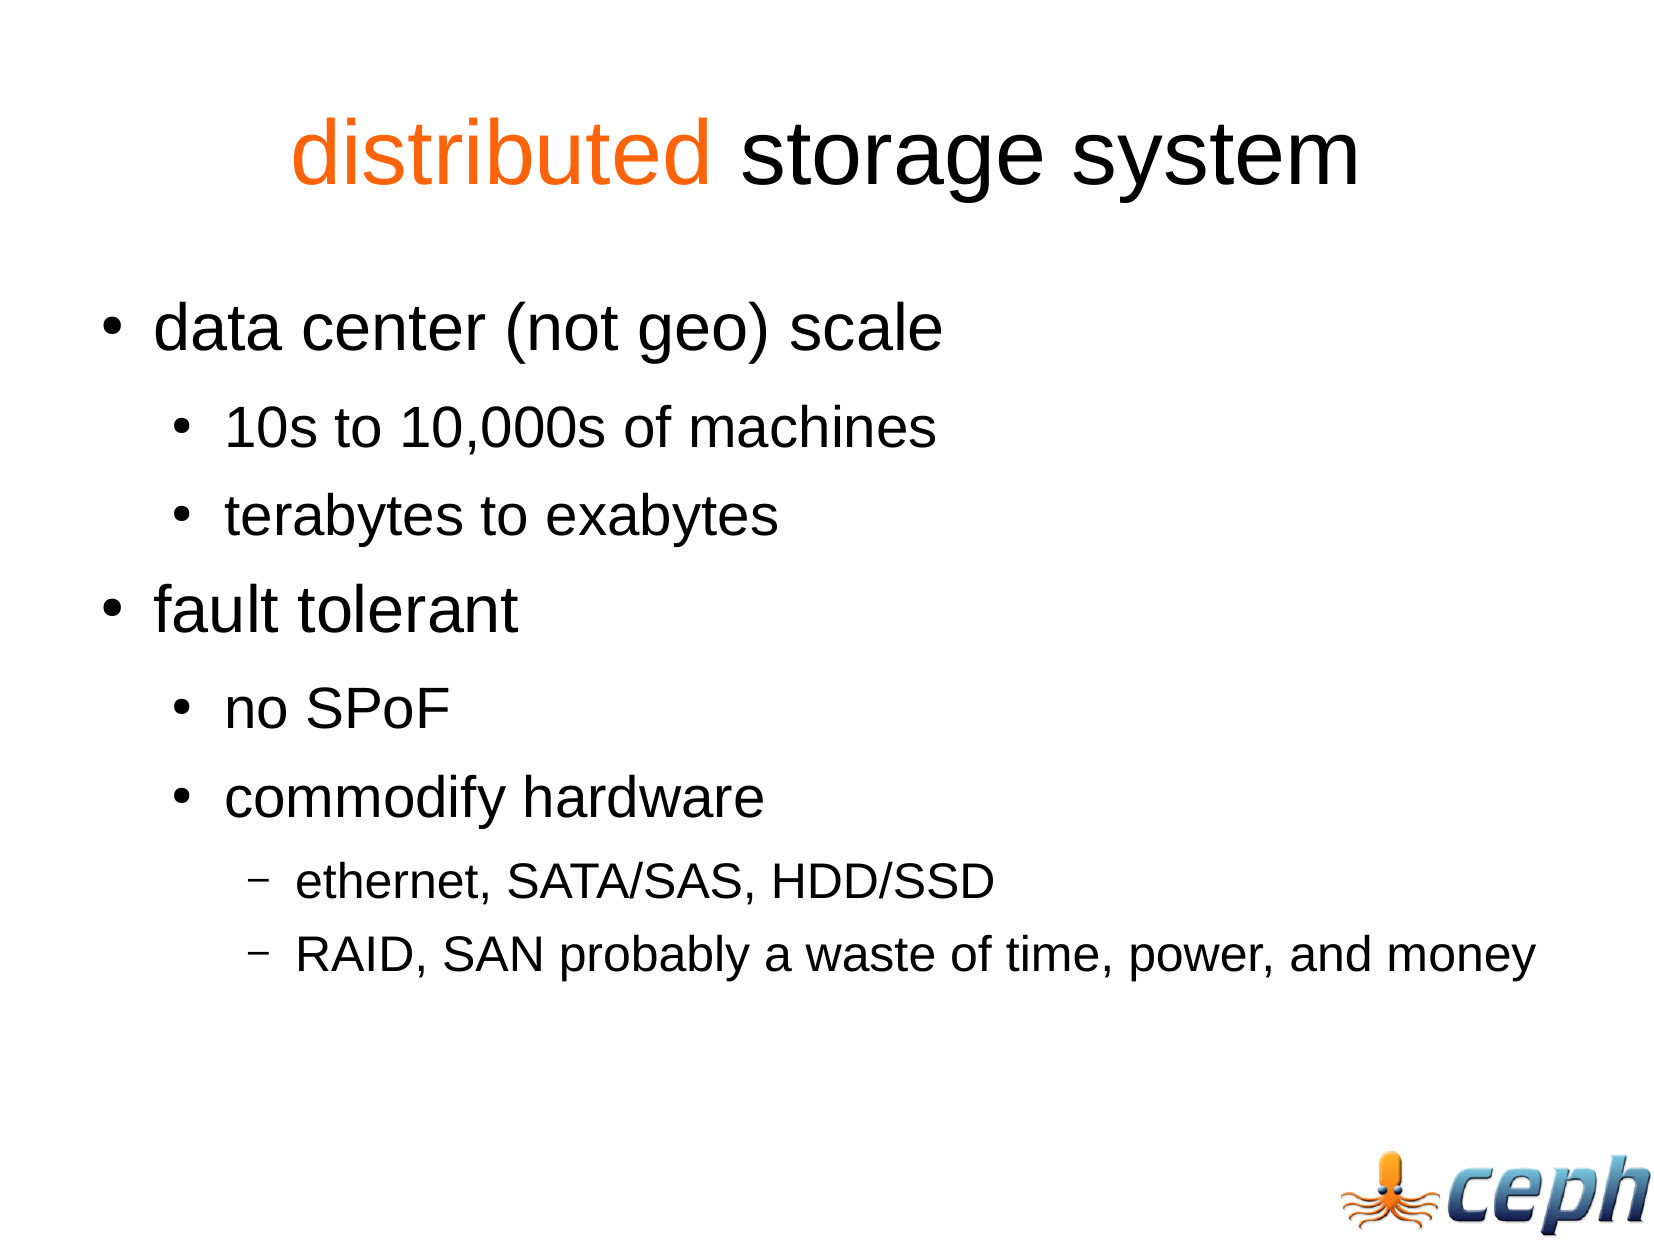

# distributed	storage system
data center (not geo) scale
10s to 10,000s of machines
terabytes to exabytes
fault tolerant
no SPoF
commodify hardware
ethernet, SATA/SAS, HDD/SSD
RAID, SAN probably a waste of time, power, and money